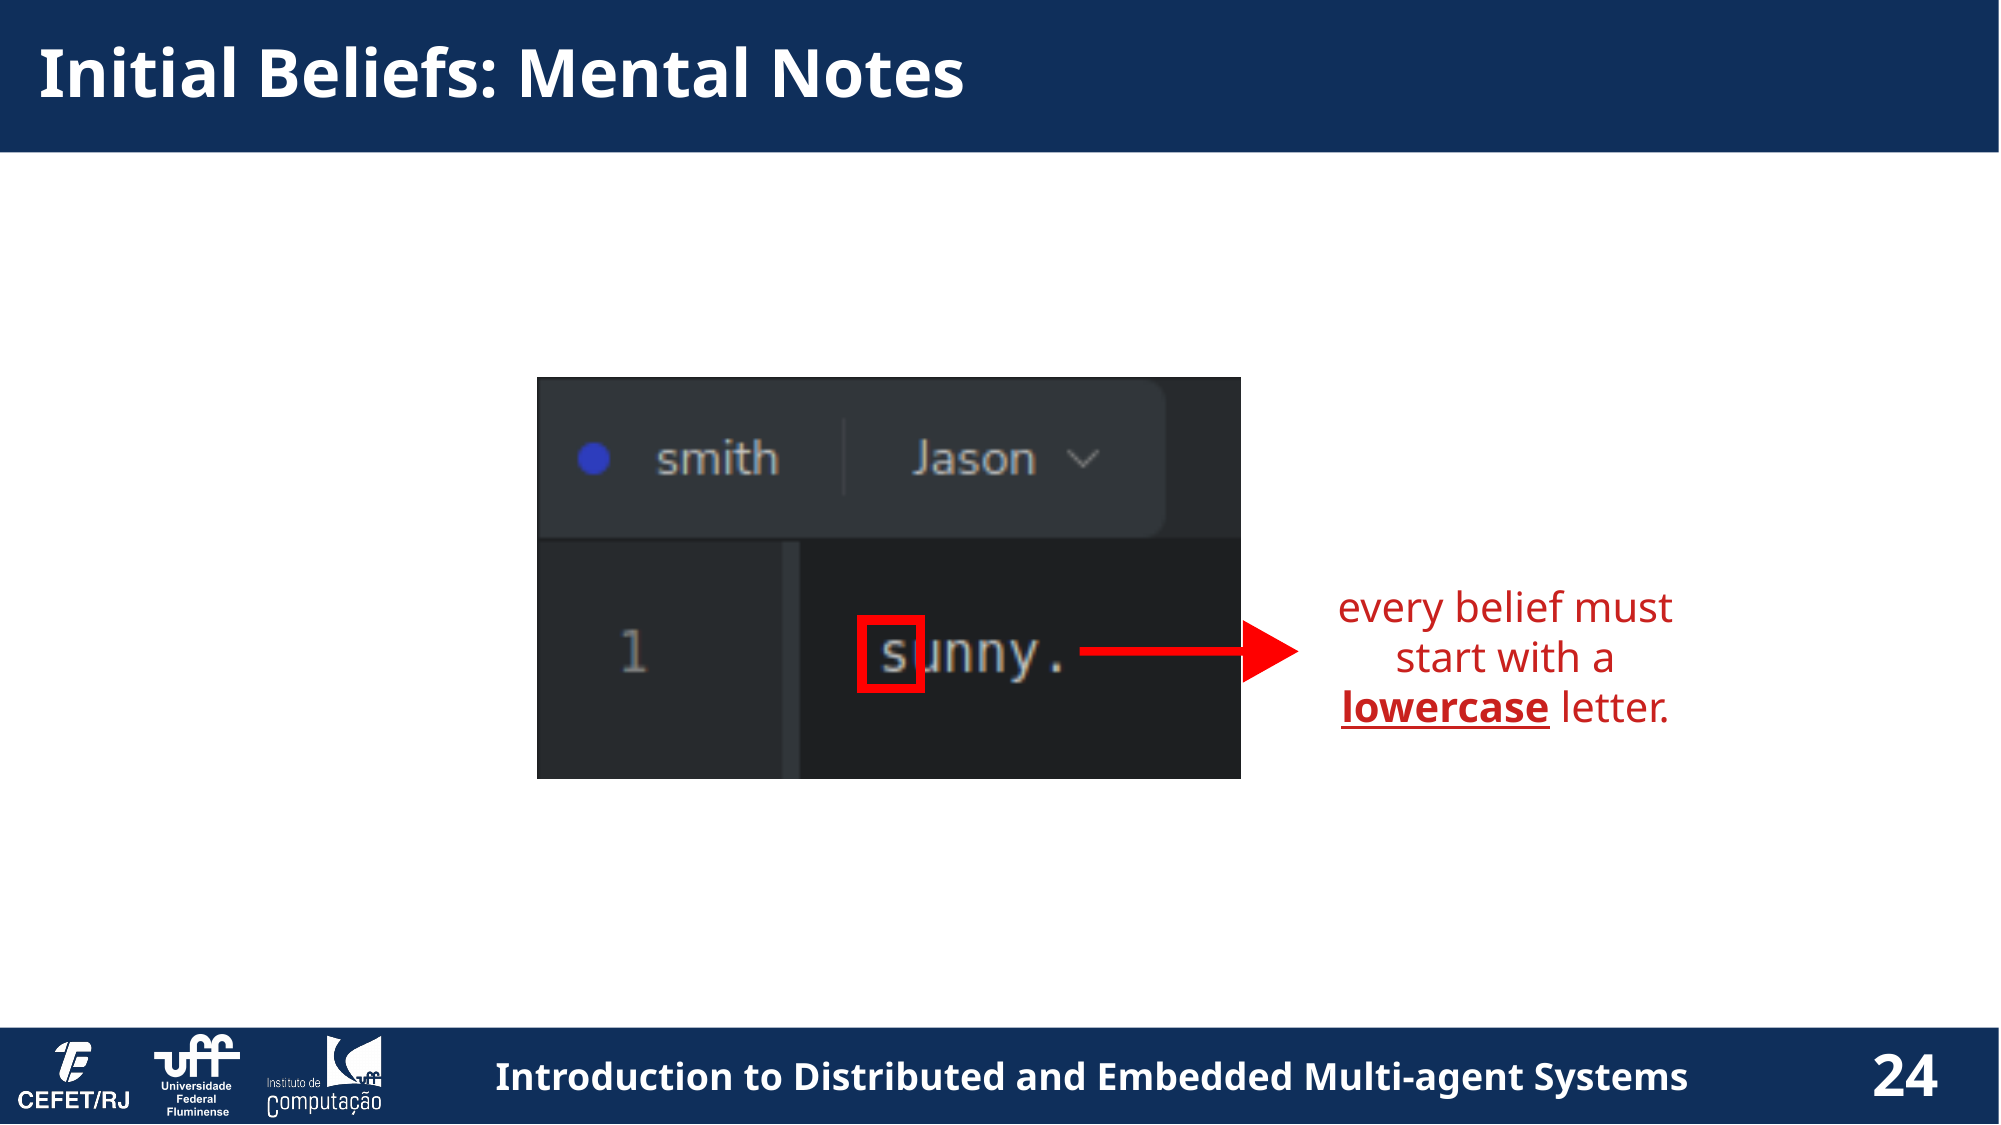

Initial Beliefs: Mental Notes
every belief must start with a lowercase letter.